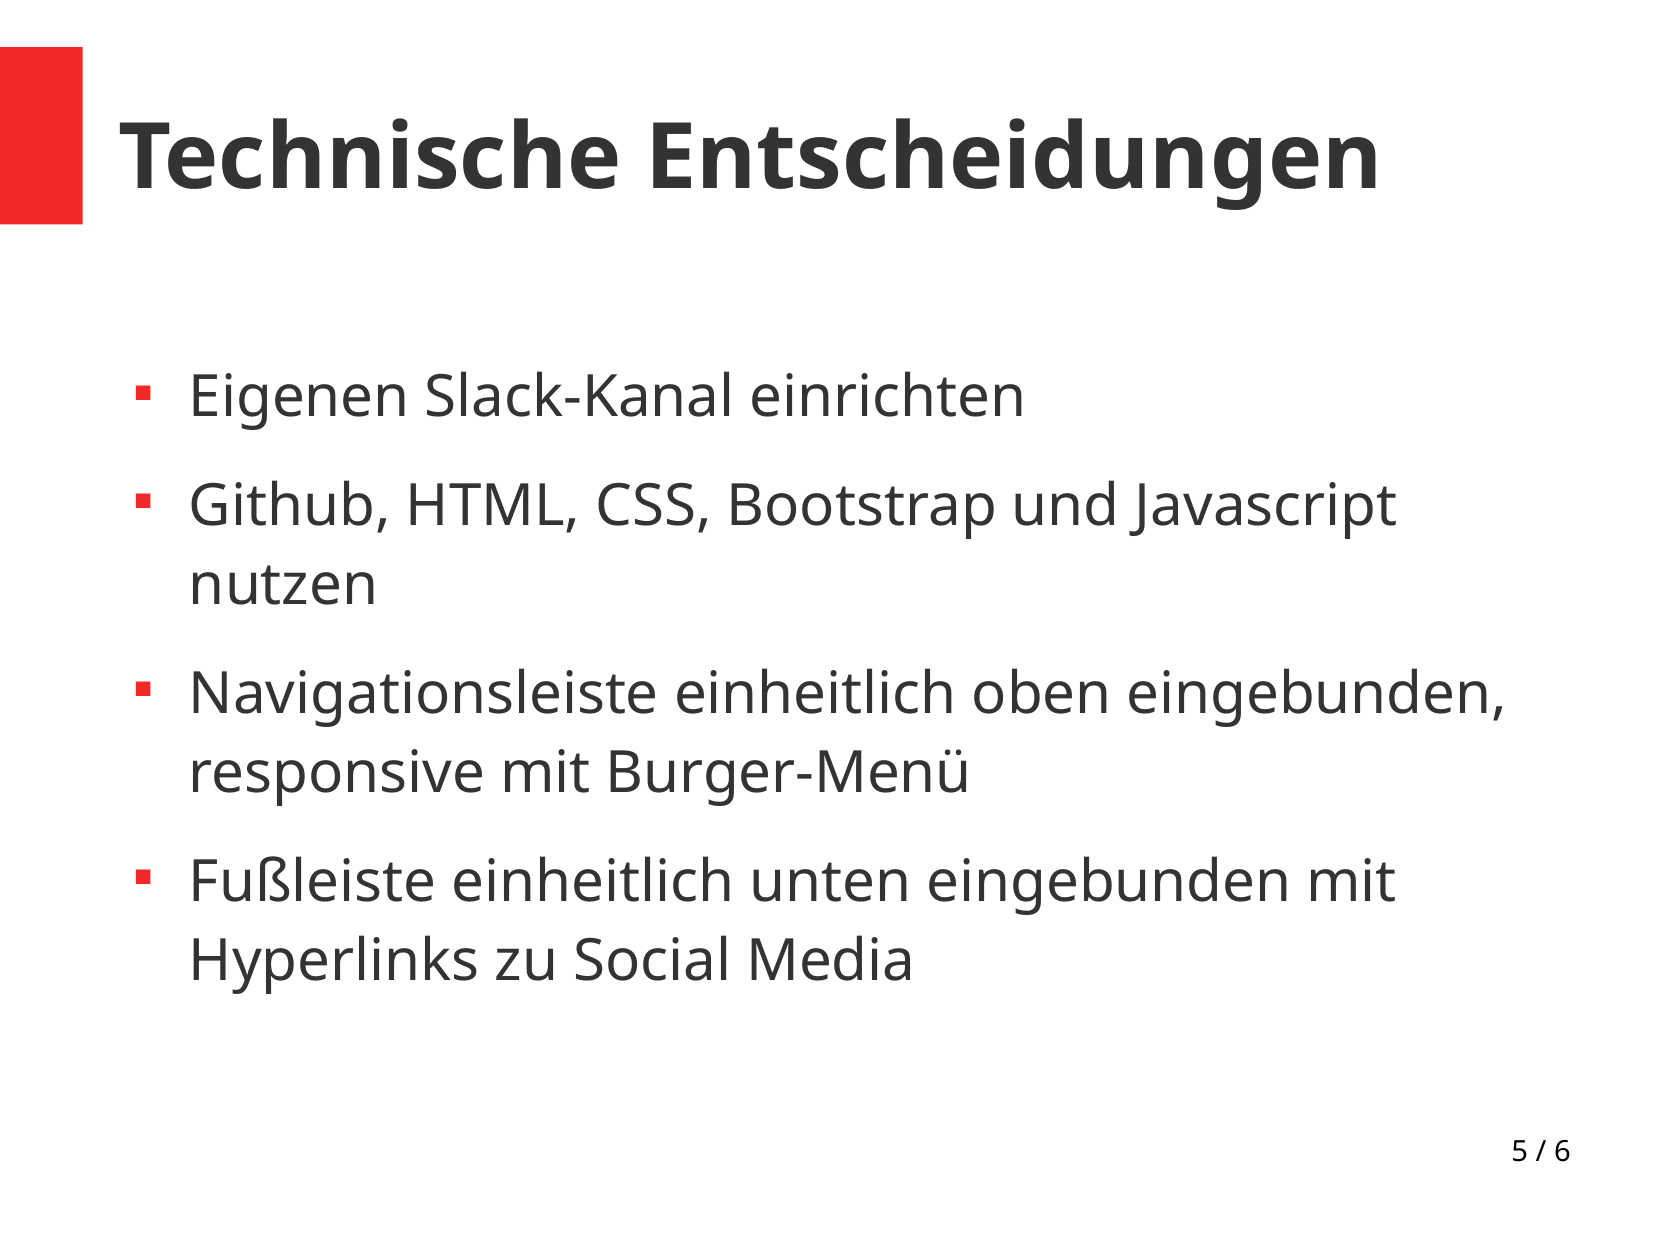

# Technische Entscheidungen
Eigenen Slack-Kanal einrichten
Github, HTML, CSS, Bootstrap und Javascript nutzen
Navigationsleiste einheitlich oben eingebunden, responsive mit Burger-Menü
Fußleiste einheitlich unten eingebunden mit Hyperlinks zu Social Media
5